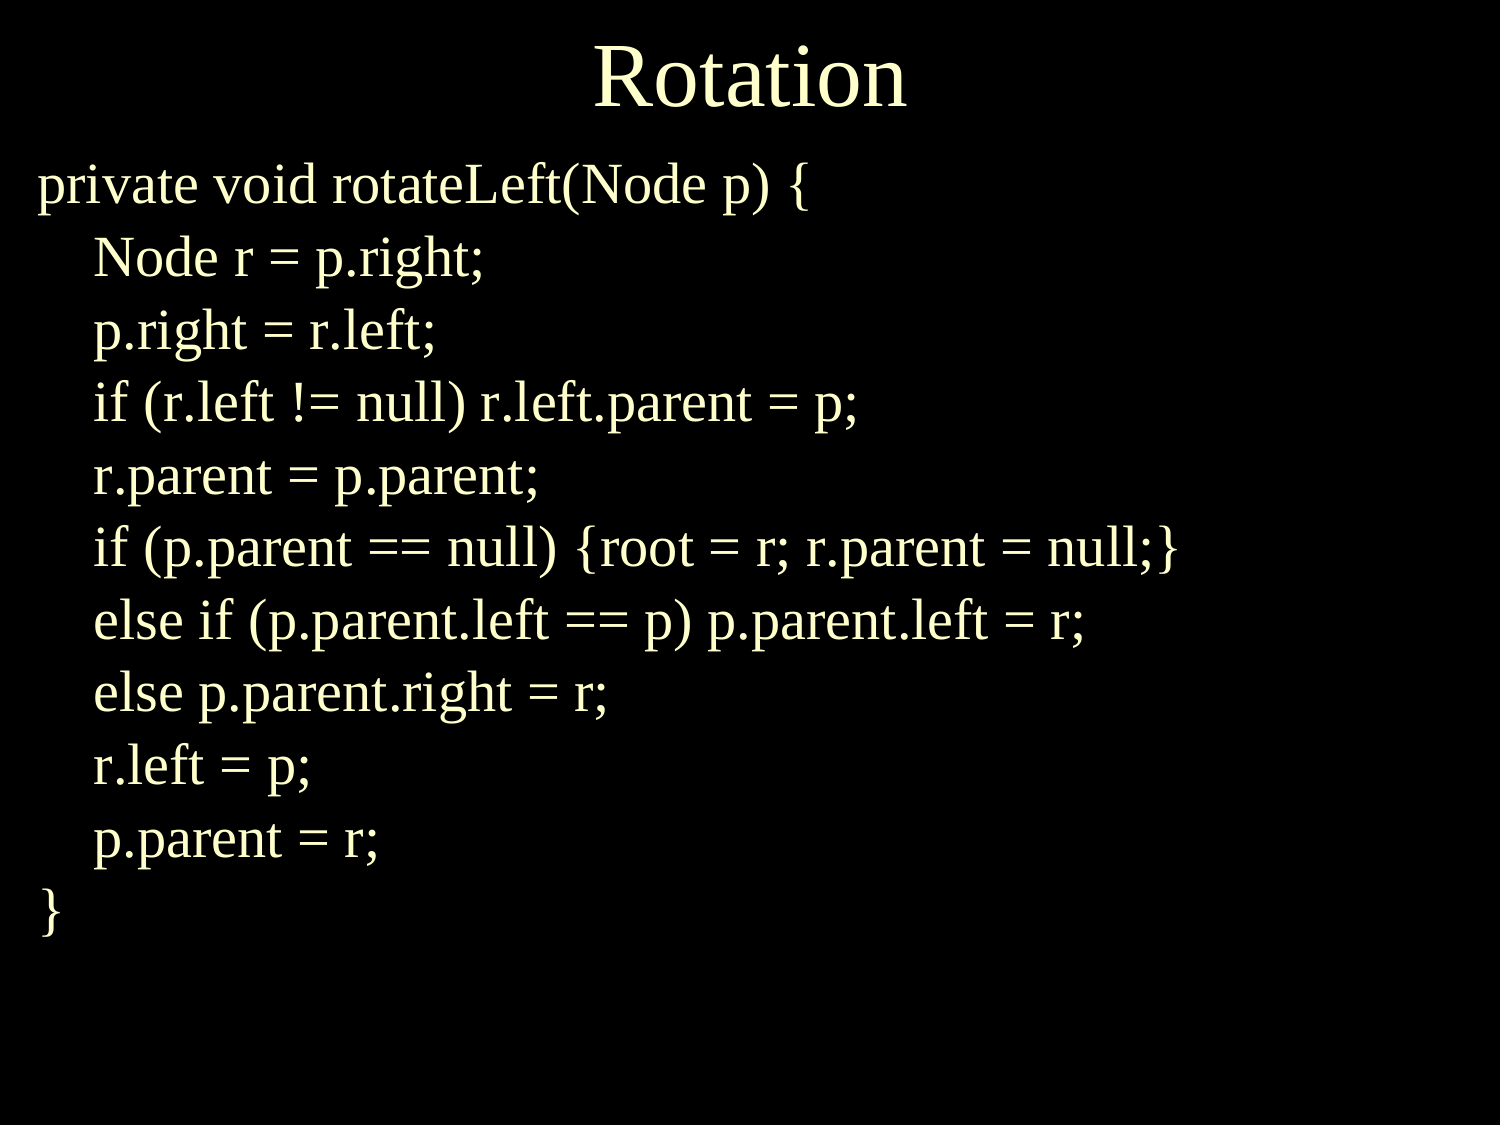

# Rotation
private void rotateLeft(Node p) {
	Node r = p.right;
	p.right = r.left;
	if (r.left != null) r.left.parent = p;
	r.parent = p.parent;
	if (p.parent == null) {root = r; r.parent = null;}
	else if (p.parent.left == p) p.parent.left = r;
	else p.parent.right = r;
	r.left = p;
	p.parent = r;
}